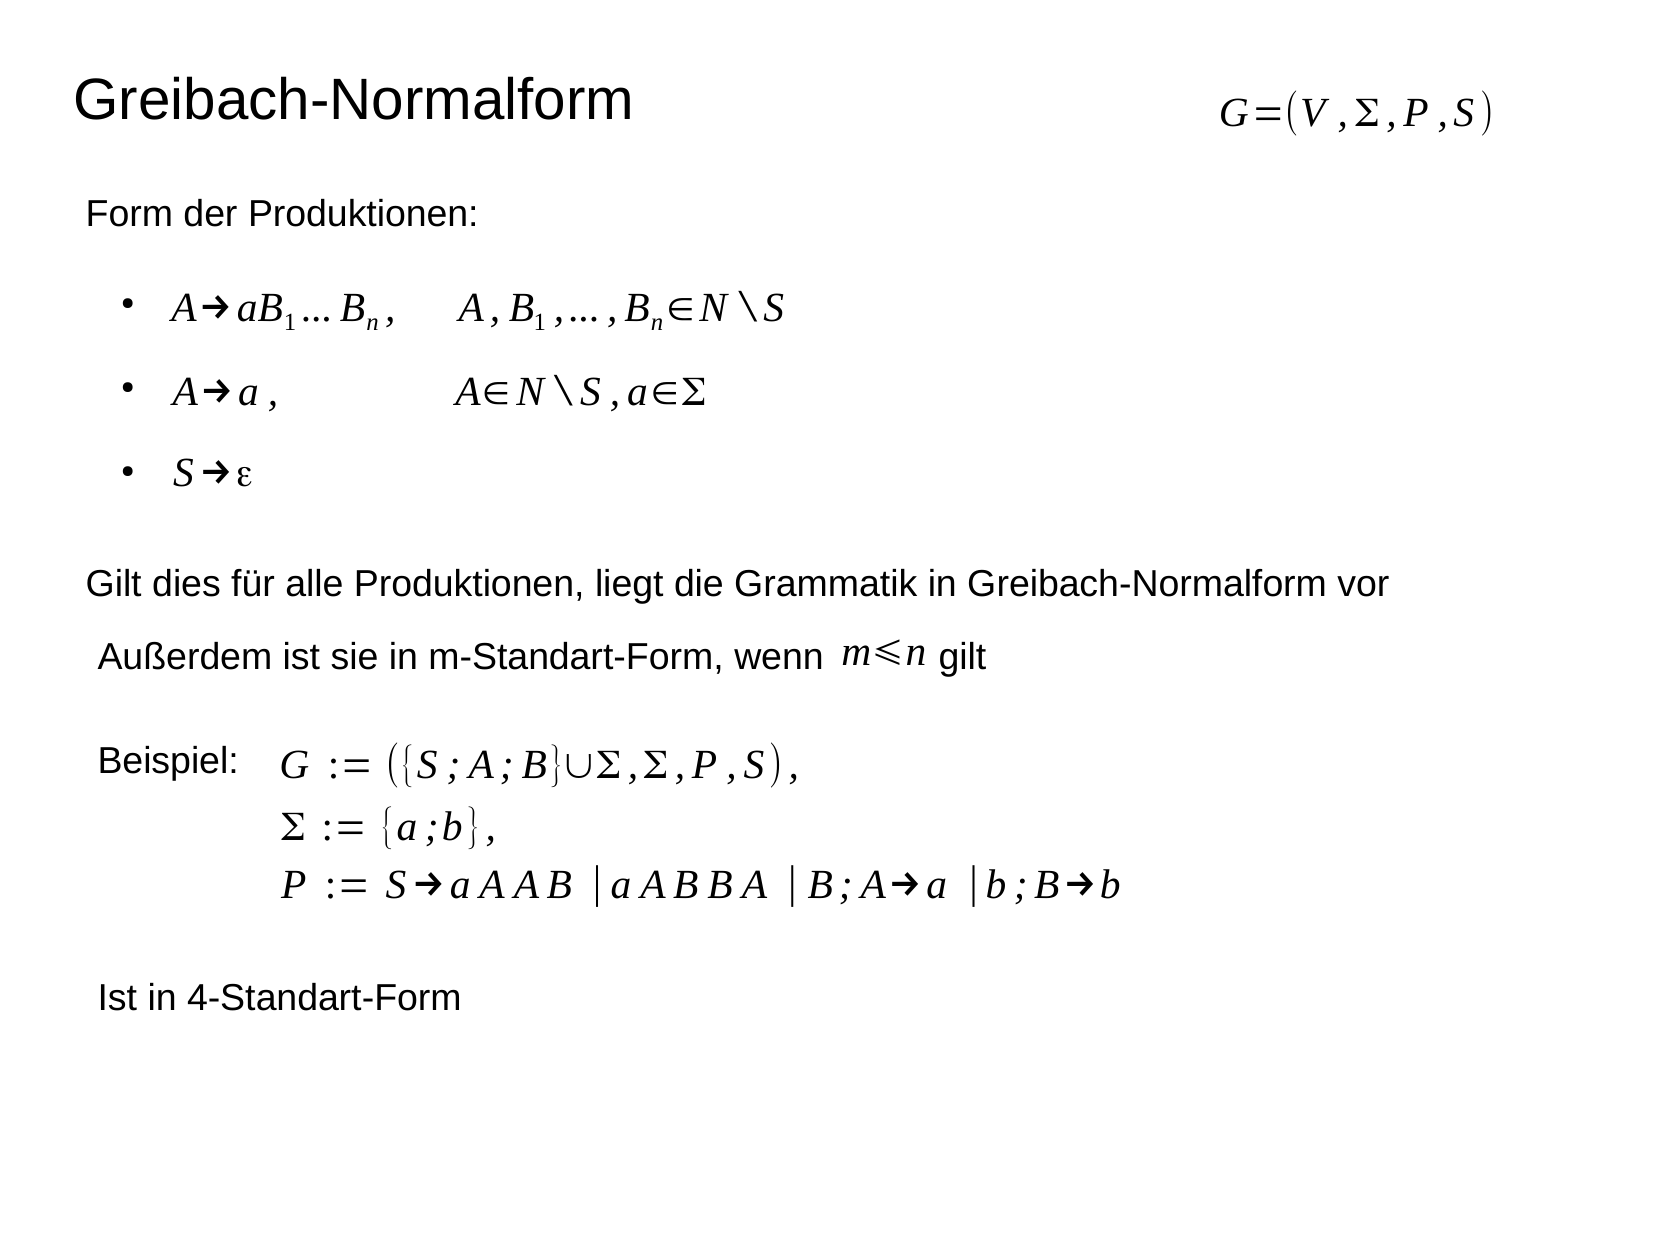

Greibach-Normalform
Form der Produktionen:
Gilt dies für alle Produktionen, liegt die Grammatik in Greibach-Normalform vor
Außerdem ist sie in m-Standart-Form, wenn gilt
Beispiel:
Ist in 4-Standart-Form